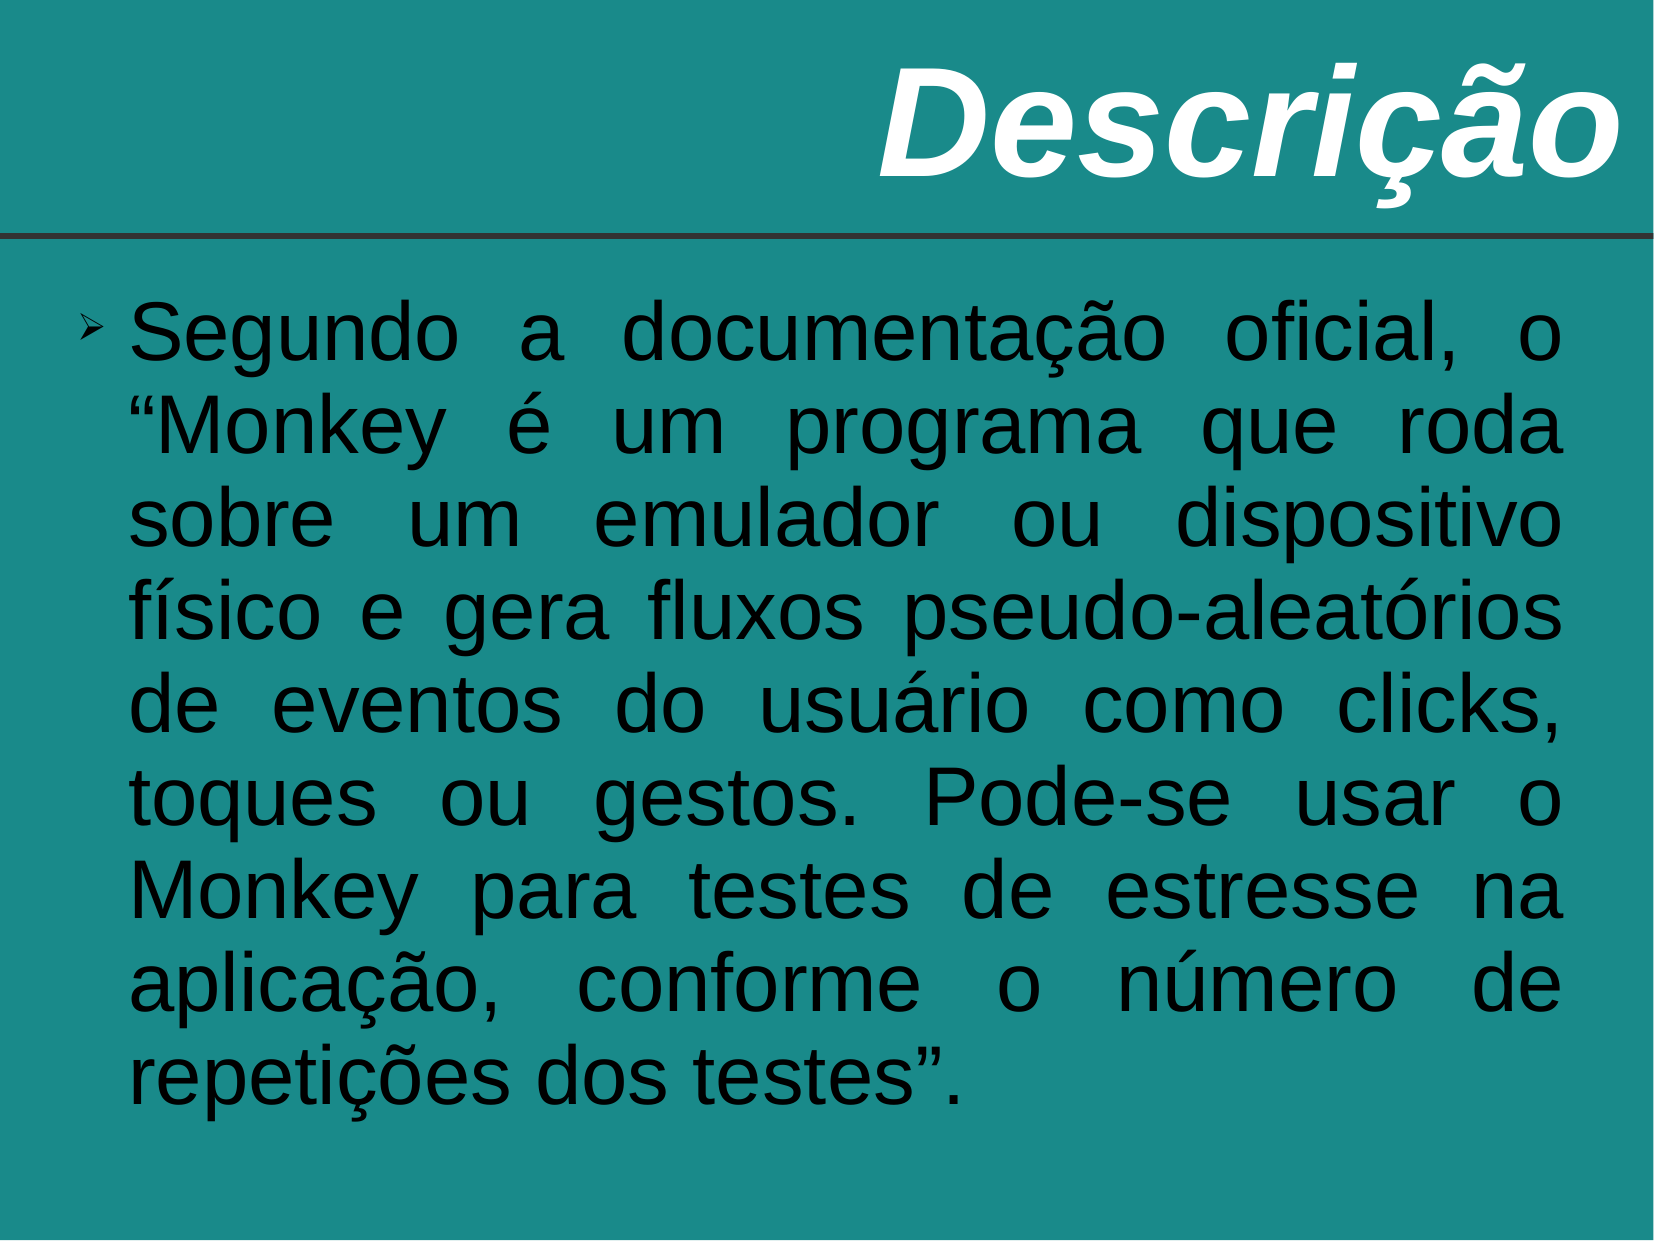

Descrição
Segundo a documentação oficial, o “Monkey é um programa que roda sobre um emulador ou dispositivo físico e gera fluxos pseudo-aleatórios de eventos do usuário como clicks, toques ou gestos. Pode-se usar o Monkey para testes de estresse na aplicação, conforme o número de repetições dos testes”.